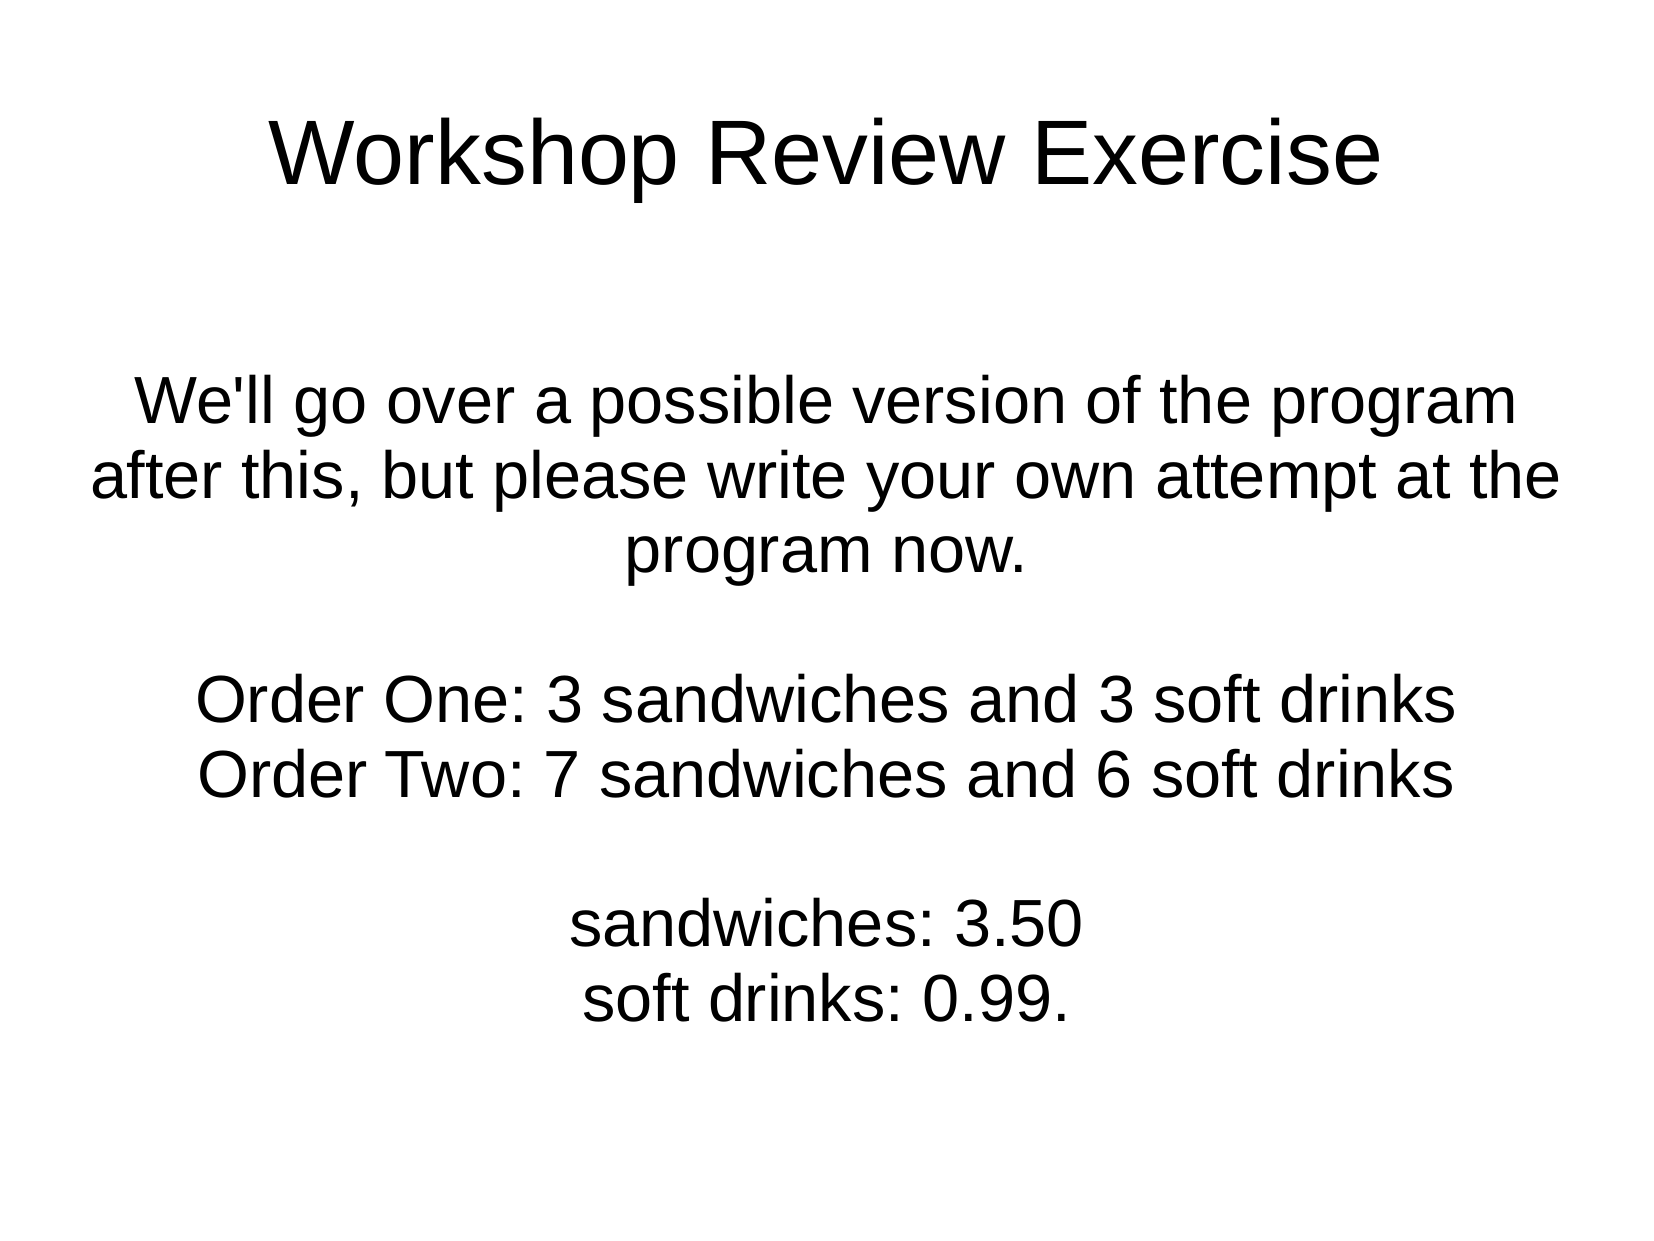

# Workshop Review Exercise
We'll go over a possible version of the program after this, but please write your own attempt at the program now.
Order One: 3 sandwiches and 3 soft drinks
Order Two: 7 sandwiches and 6 soft drinks
sandwiches: 3.50
soft drinks: 0.99.